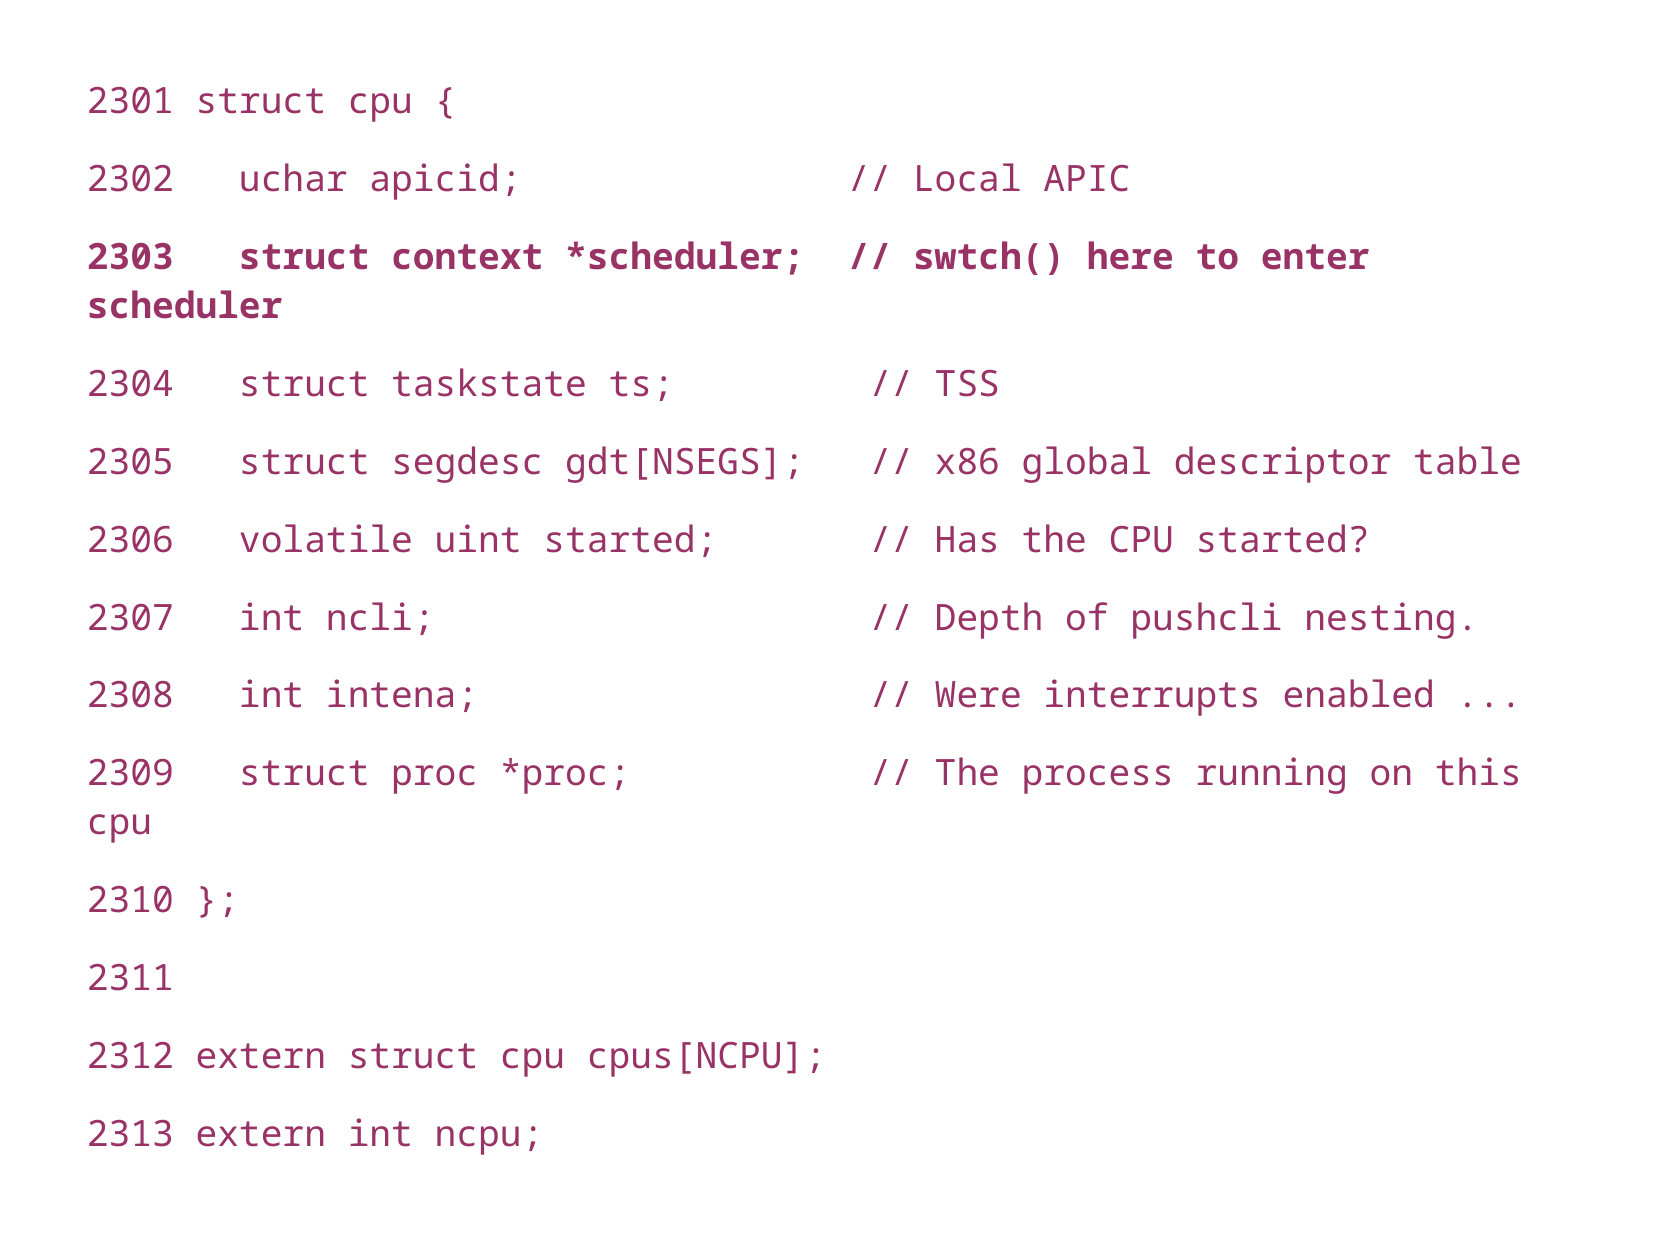

# 2301 struct cpu {
2302 uchar apicid; // Local APIC
2303 struct context *scheduler; // swtch() here to enter scheduler
2304 struct taskstate ts; // TSS
2305 struct segdesc gdt[NSEGS]; // x86 global descriptor table
2306 volatile uint started; // Has the CPU started?
2307 int ncli; // Depth of pushcli nesting.
2308 int intena; // Were interrupts enabled ...
2309 struct proc *proc; // The process running on this cpu
2310 };
2311
2312 extern struct cpu cpus[NCPU];
2313 extern int ncpu;